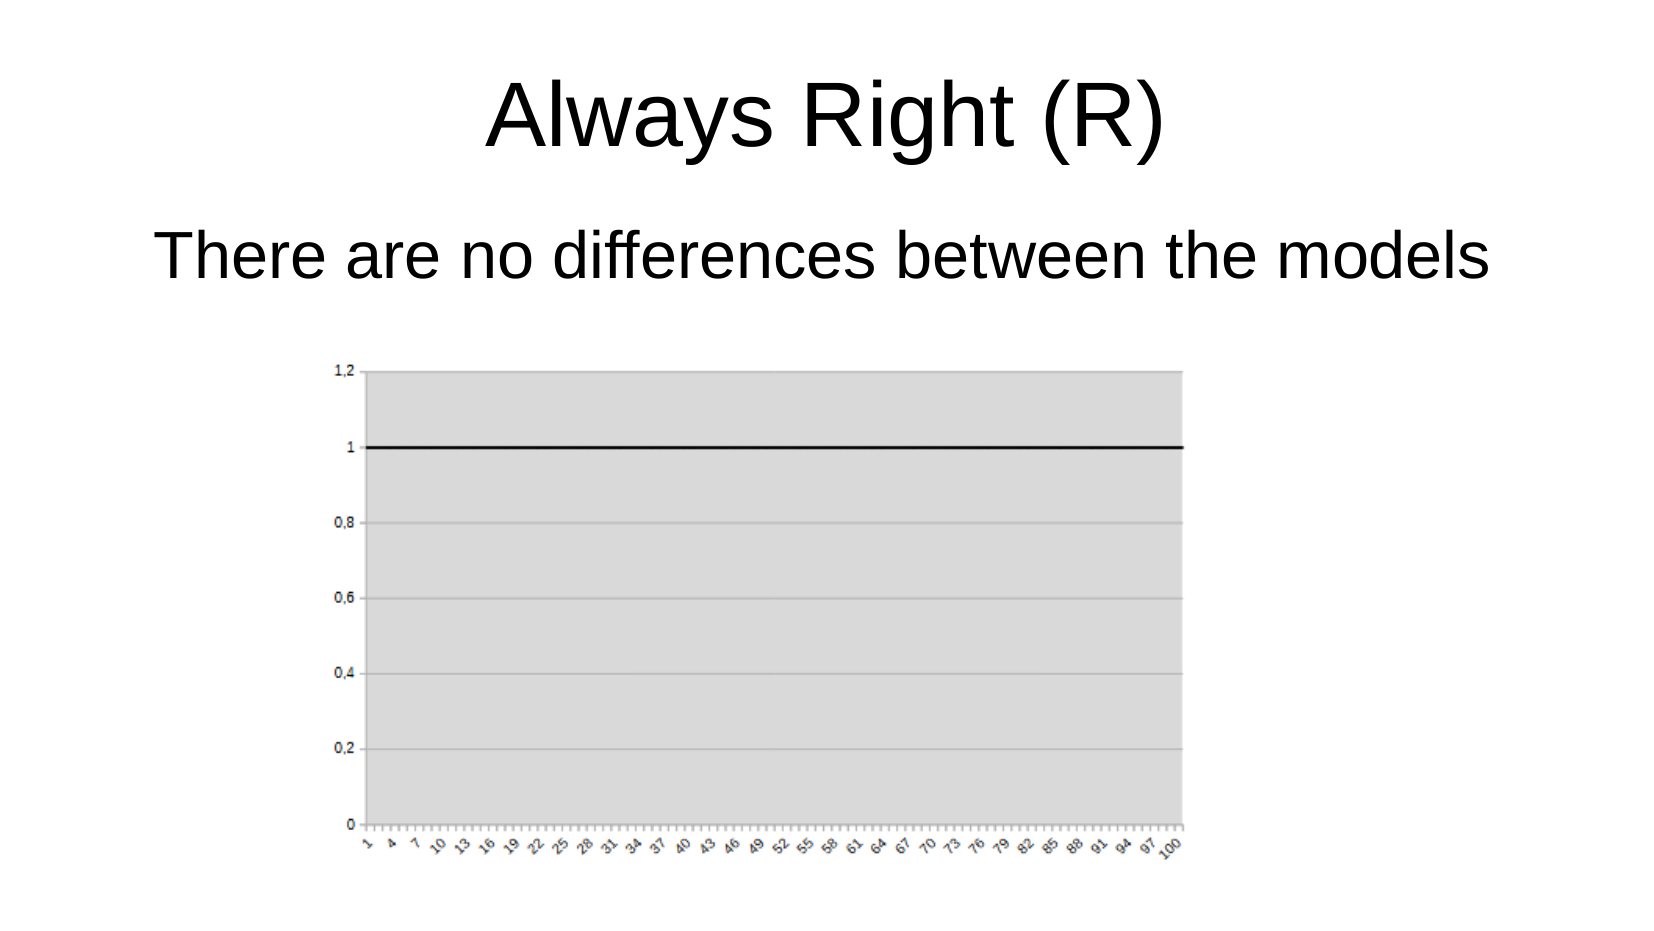

# Always Right (R)
There are no differences between the models